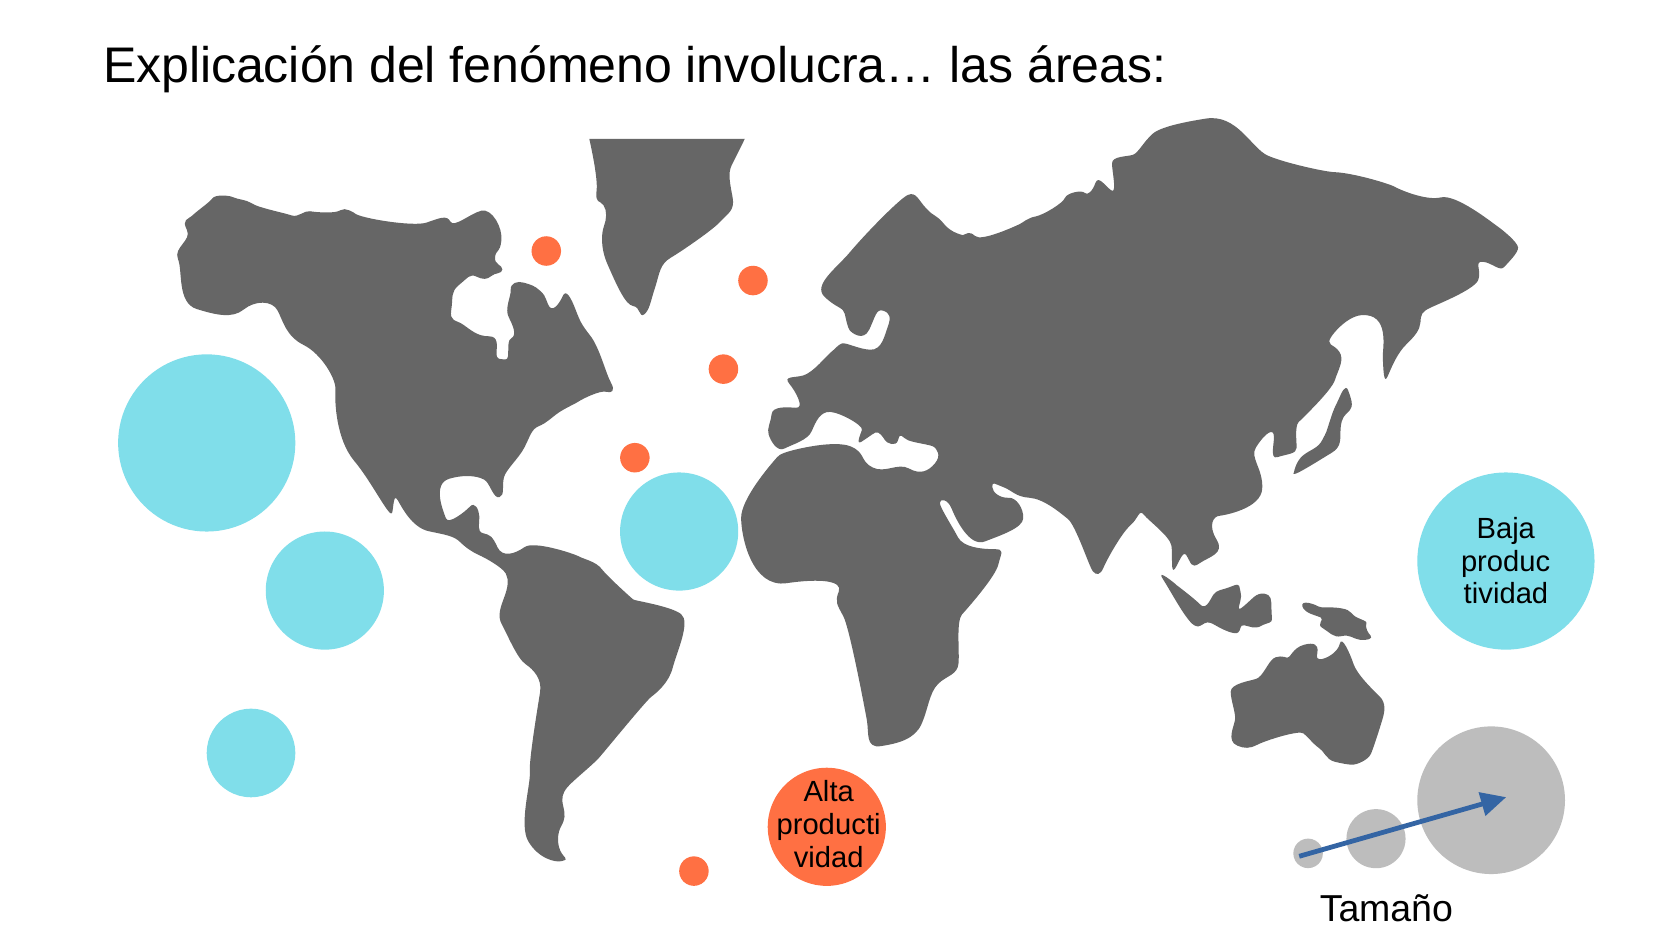

Explicación del fenómeno involucra… las áreas:
Baja productividad
Alta productividad
Tamaño